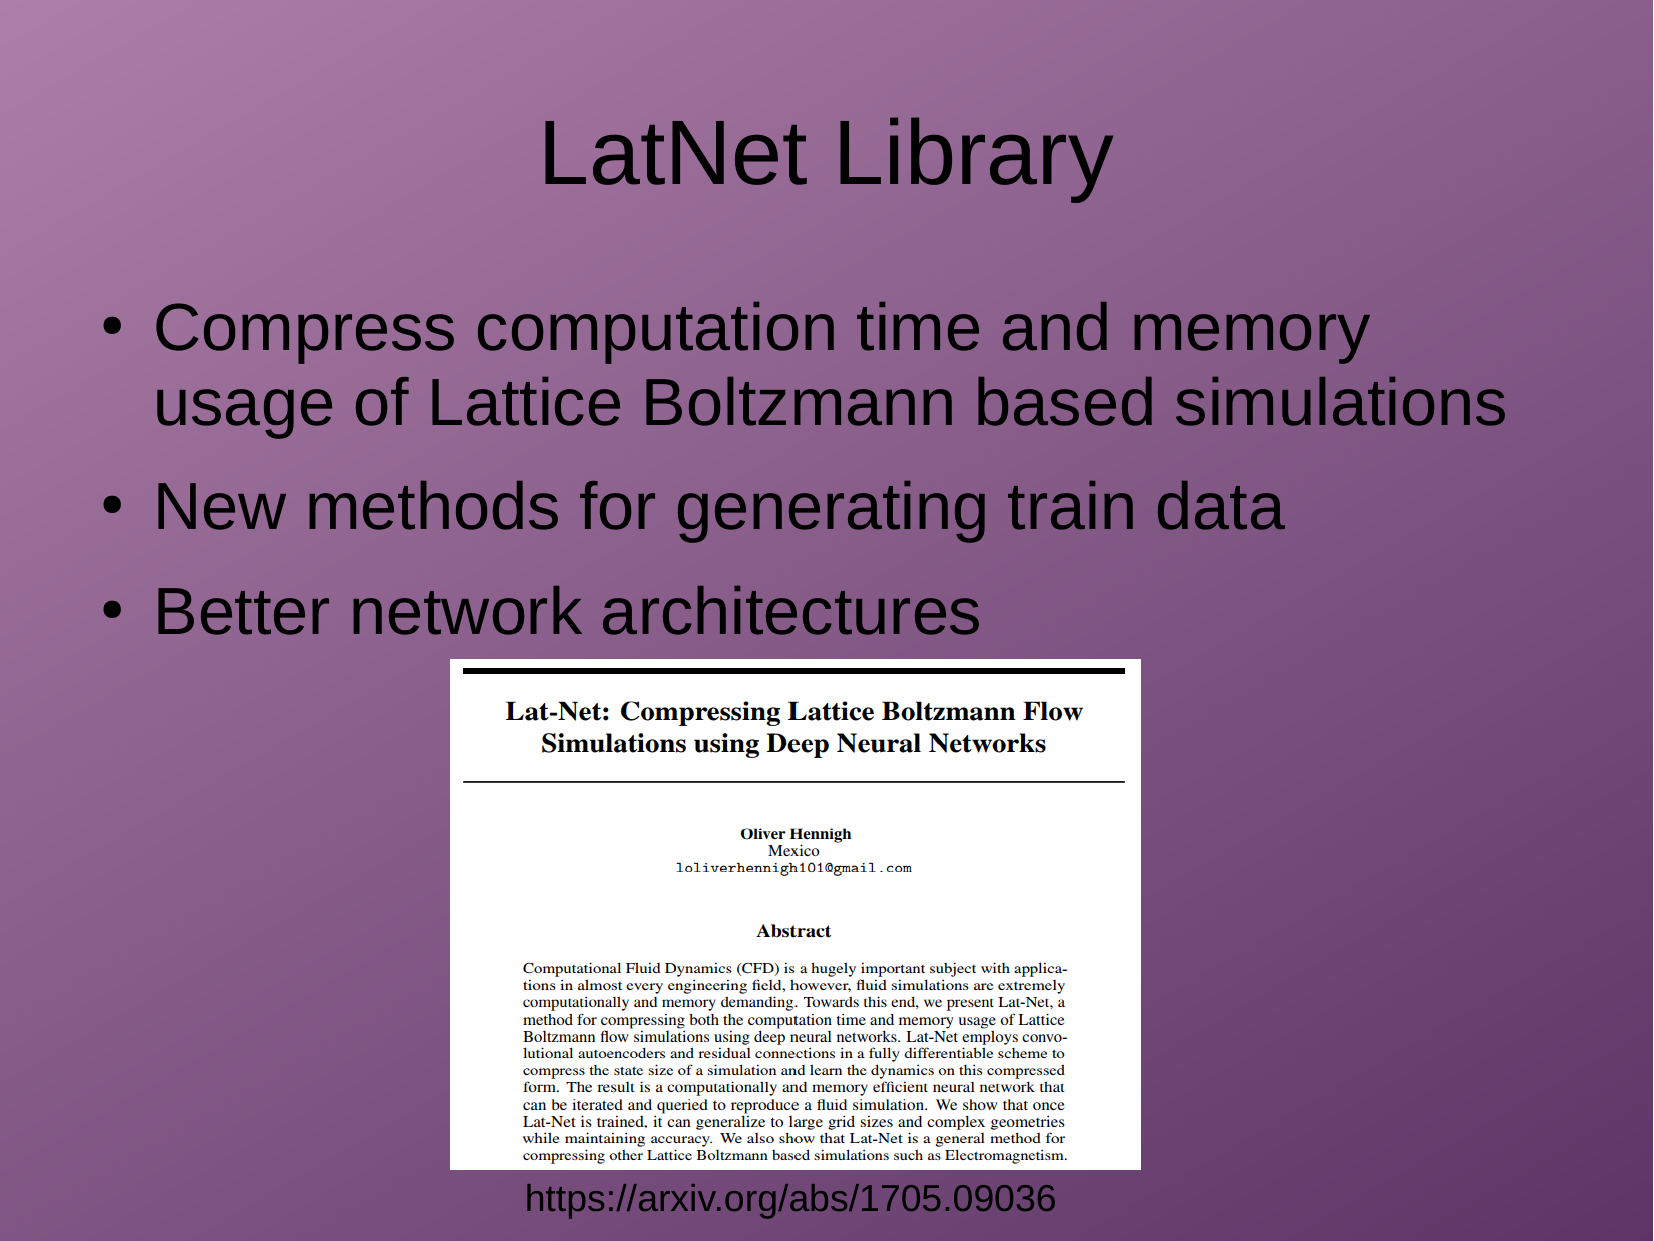

# LatNet Library
Compress computation time and memory usage of Lattice Boltzmann based simulations
New methods for generating train data
Better network architectures
https://arxiv.org/abs/1705.09036